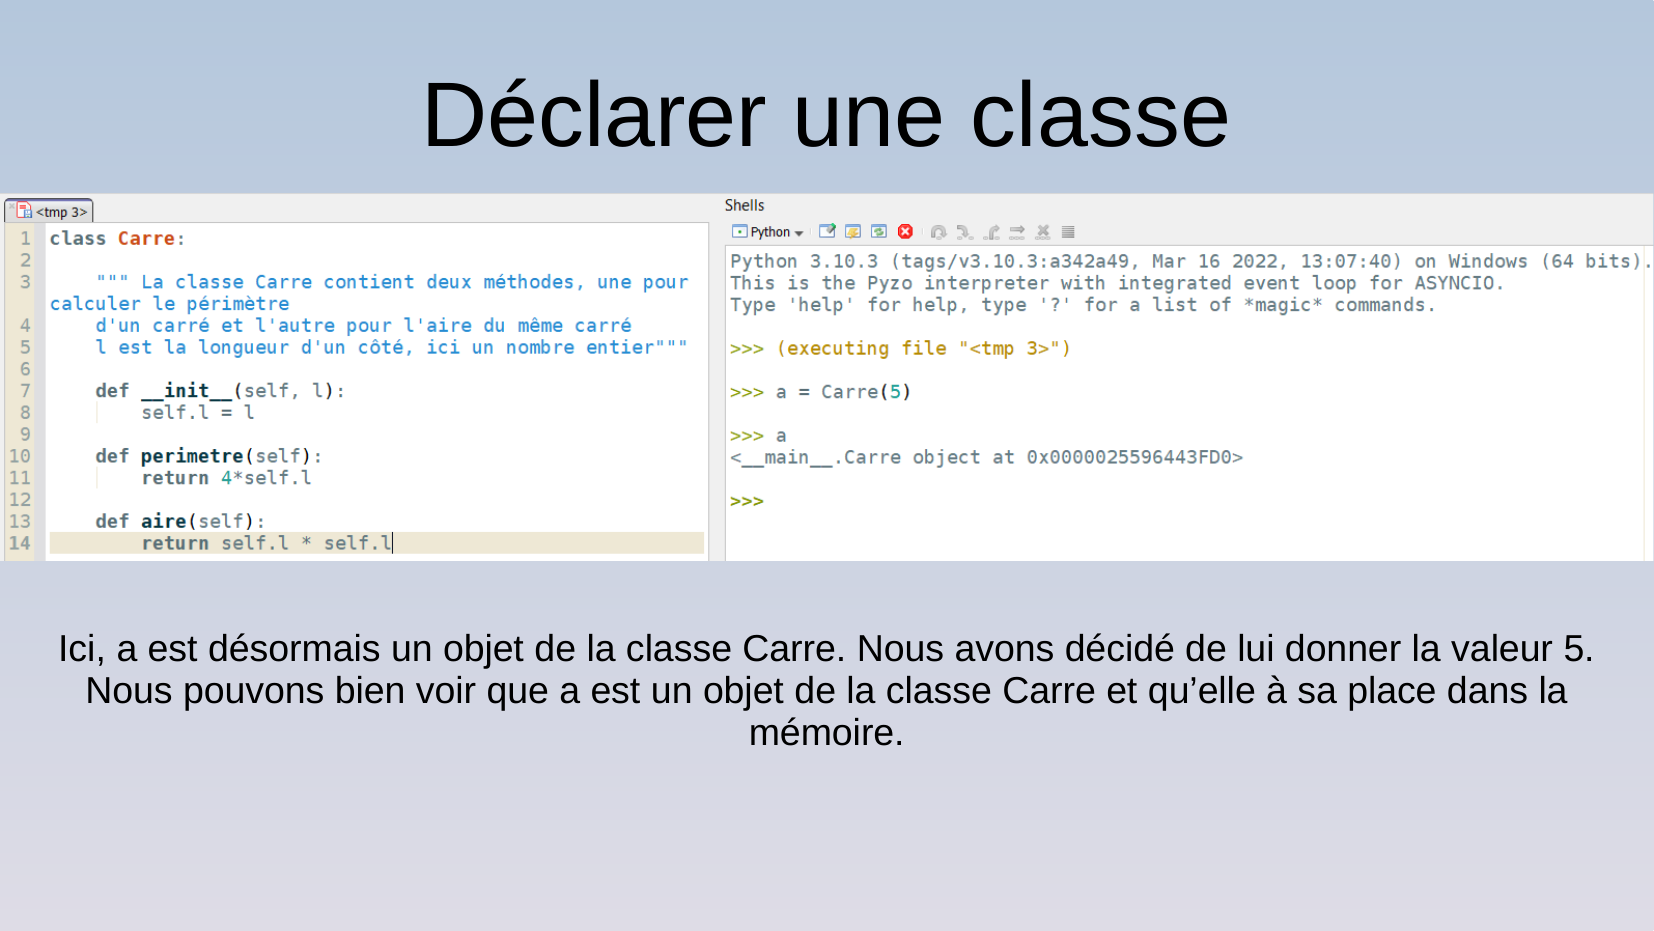

# Déclarer une classe
Ici, a est désormais un objet de la classe Carre. Nous avons décidé de lui donner la valeur 5. Nous pouvons bien voir que a est un objet de la classe Carre et qu’elle à sa place dans la mémoire.